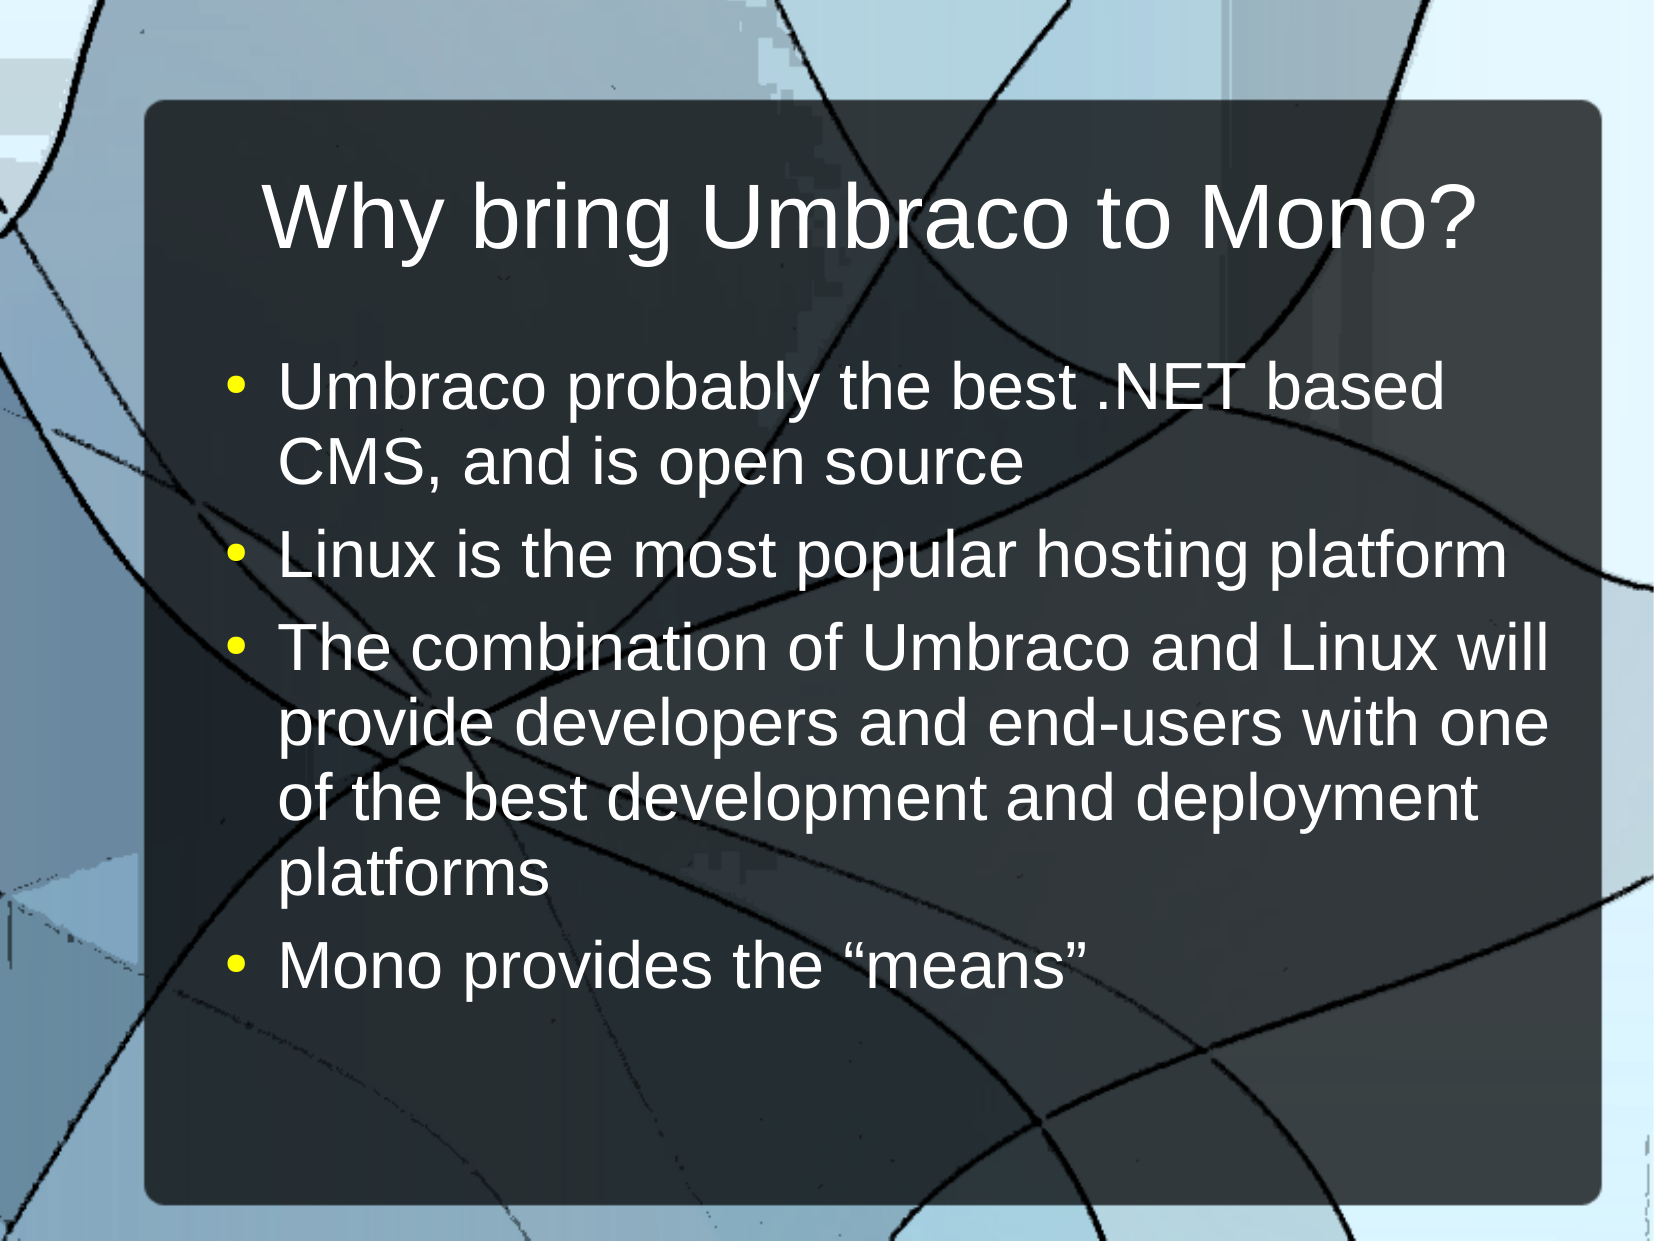

# Why bring Umbraco to Mono?
Umbraco probably the best .NET based CMS, and is open source
Linux is the most popular hosting platform
The combination of Umbraco and Linux will provide developers and end-users with one of the best development and deployment platforms
Mono provides the “means”